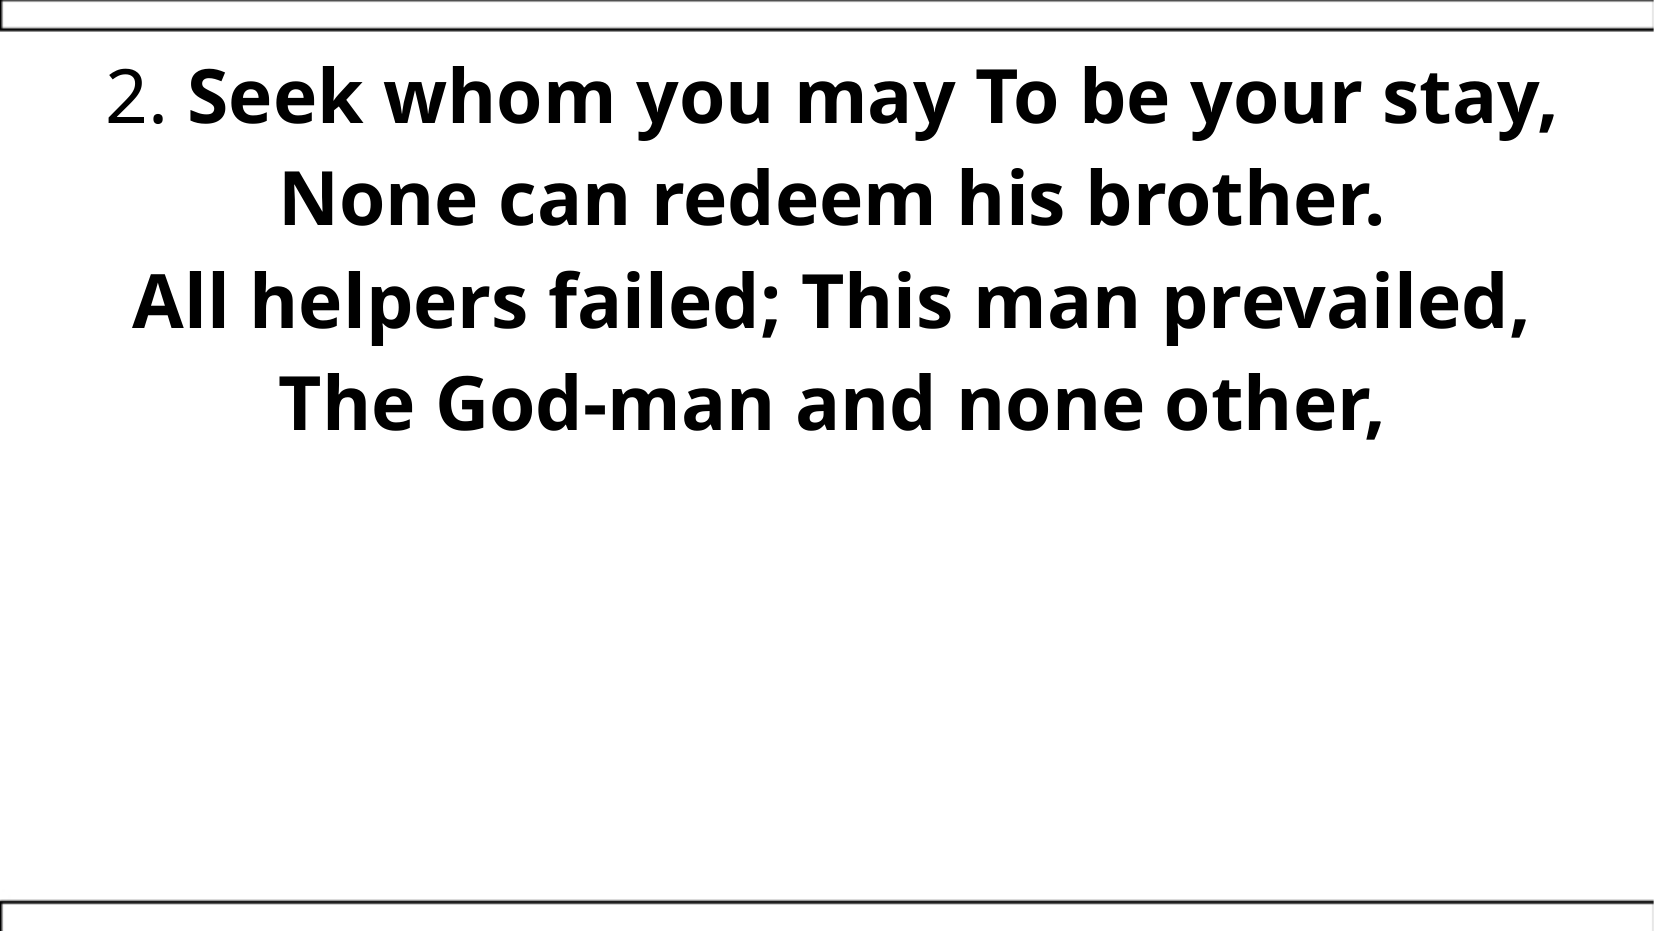

2. Seek whom you may To be your stay,
None can redeem his brother.
All helpers failed; This man prevailed,
The God-man and none other,